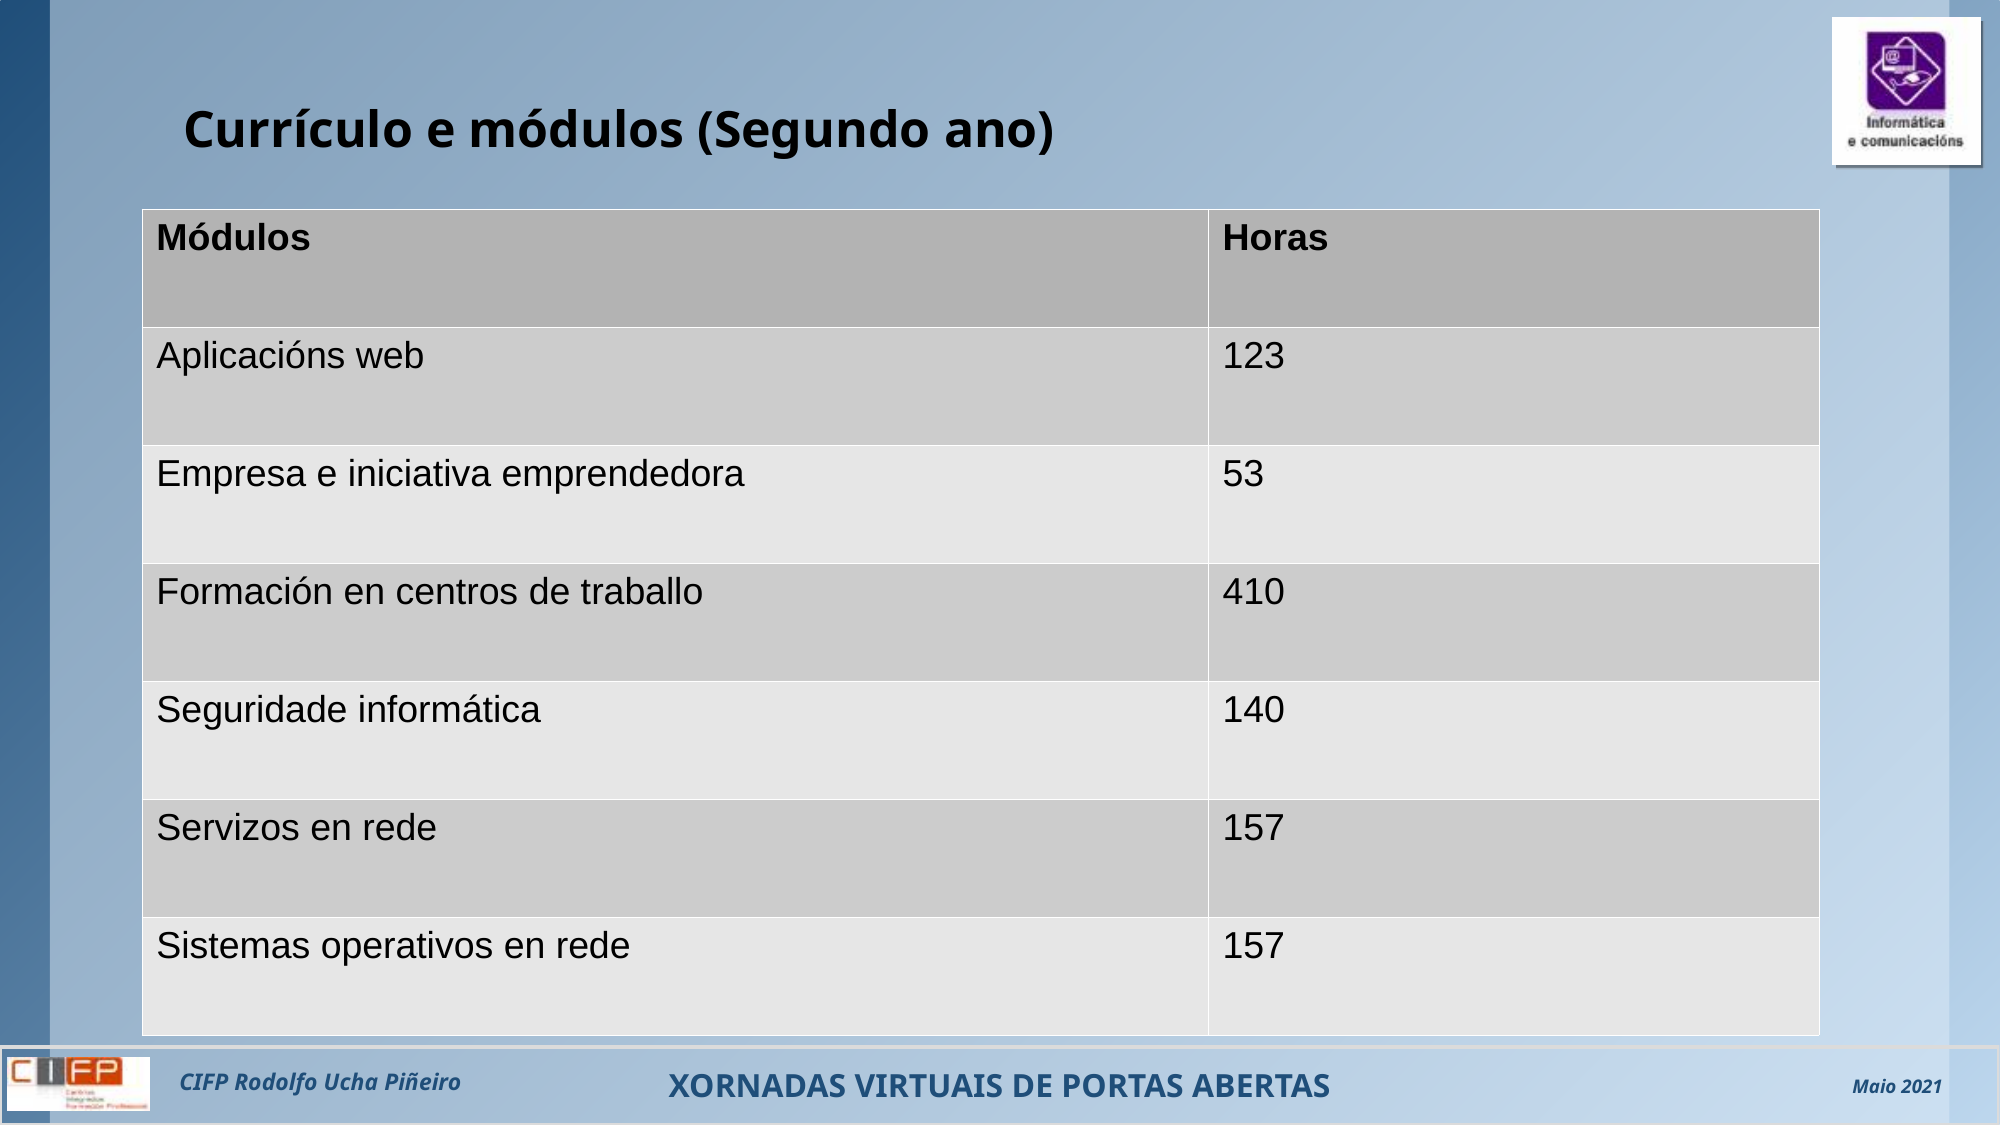

Currículo e módulos (Segundo ano)
| Módulos | Horas |
| --- | --- |
| Aplicacións web | 123 |
| Empresa e iniciativa emprendedora | 53 |
| Formación en centros de traballo | 410 |
| Seguridade informática | 140 |
| Servizos en rede | 157 |
| Sistemas operativos en rede | 157 |
CIFP Rodolfo Ucha Piñeiro
Maio 2021
XORNADAS VIRTUAIS DE PORTAS ABERTAS